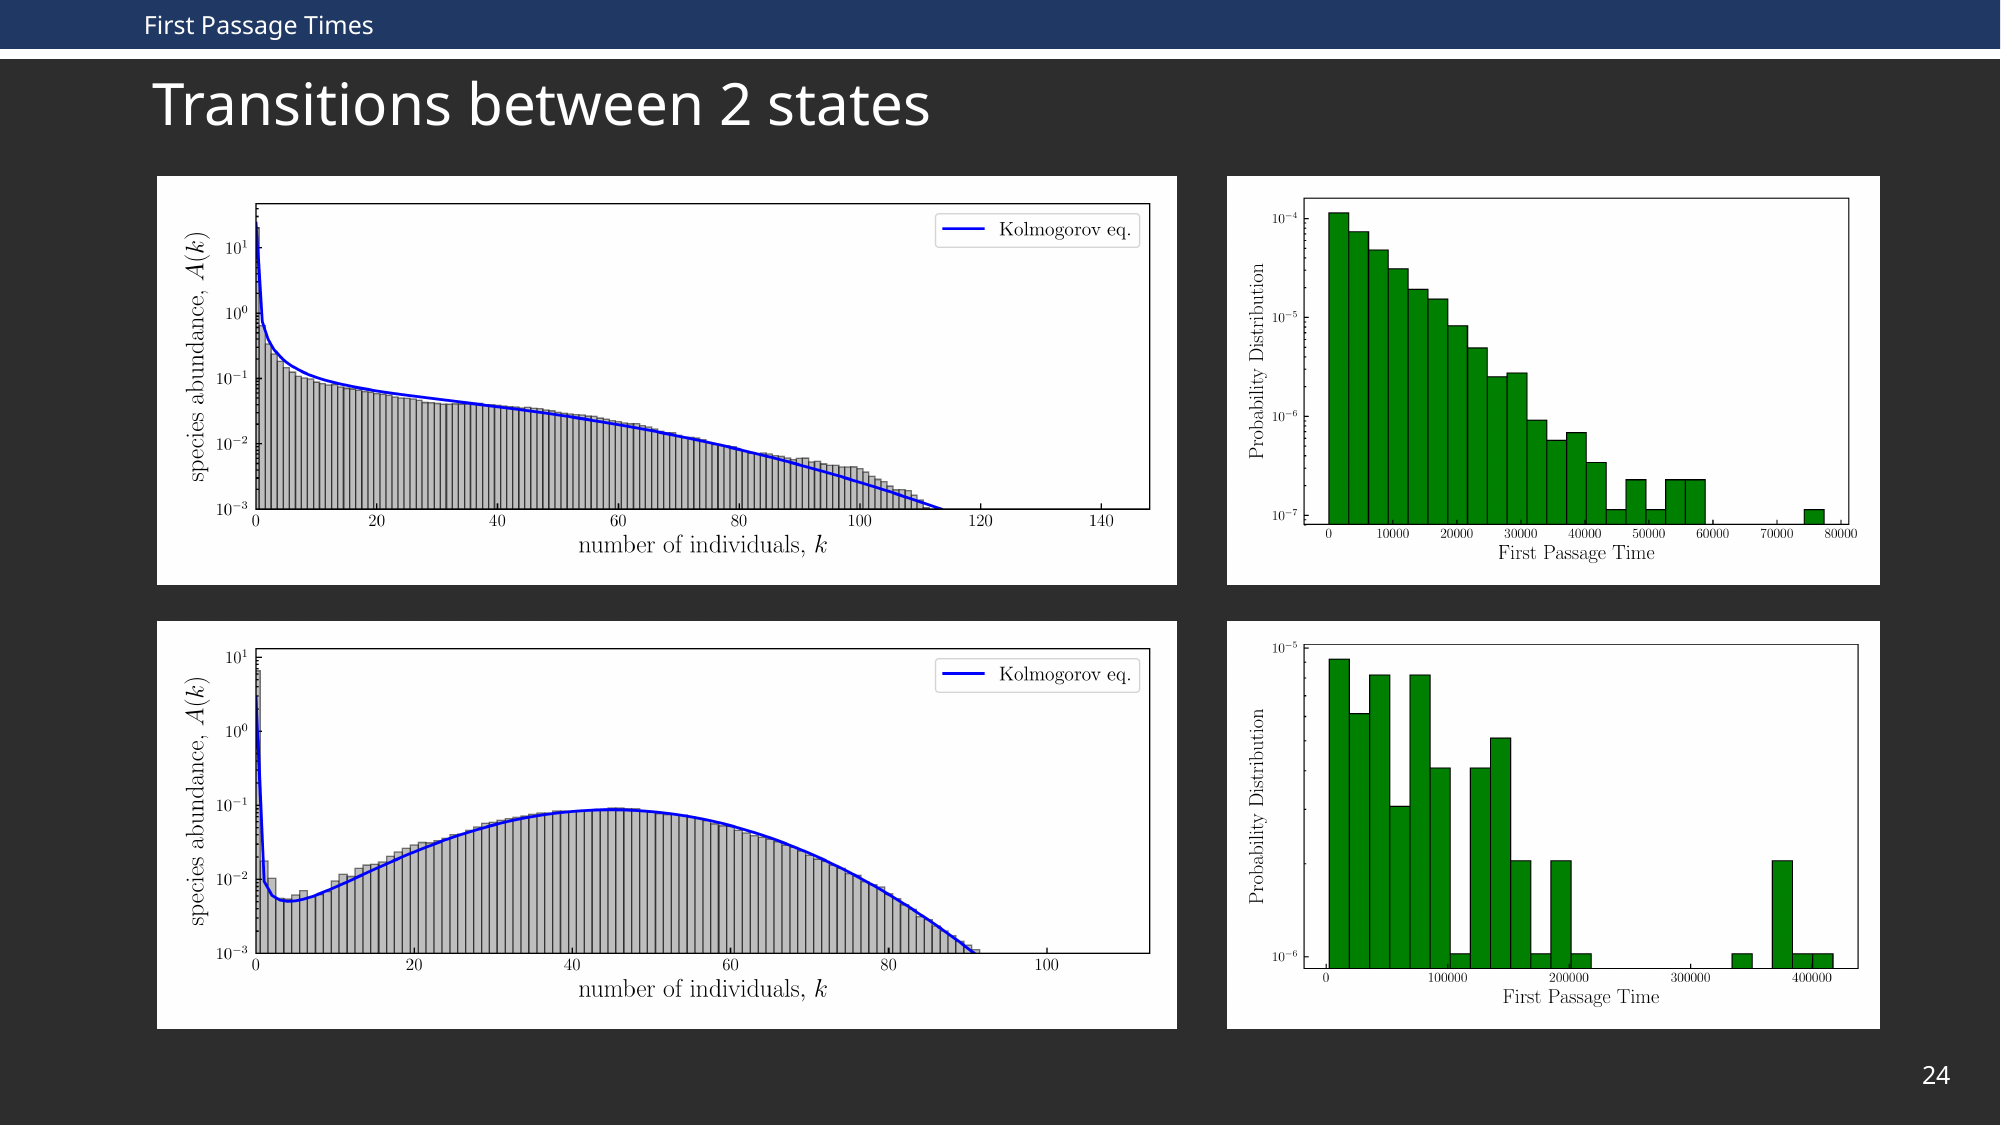

First Passage Times
# Transitions between 2 states